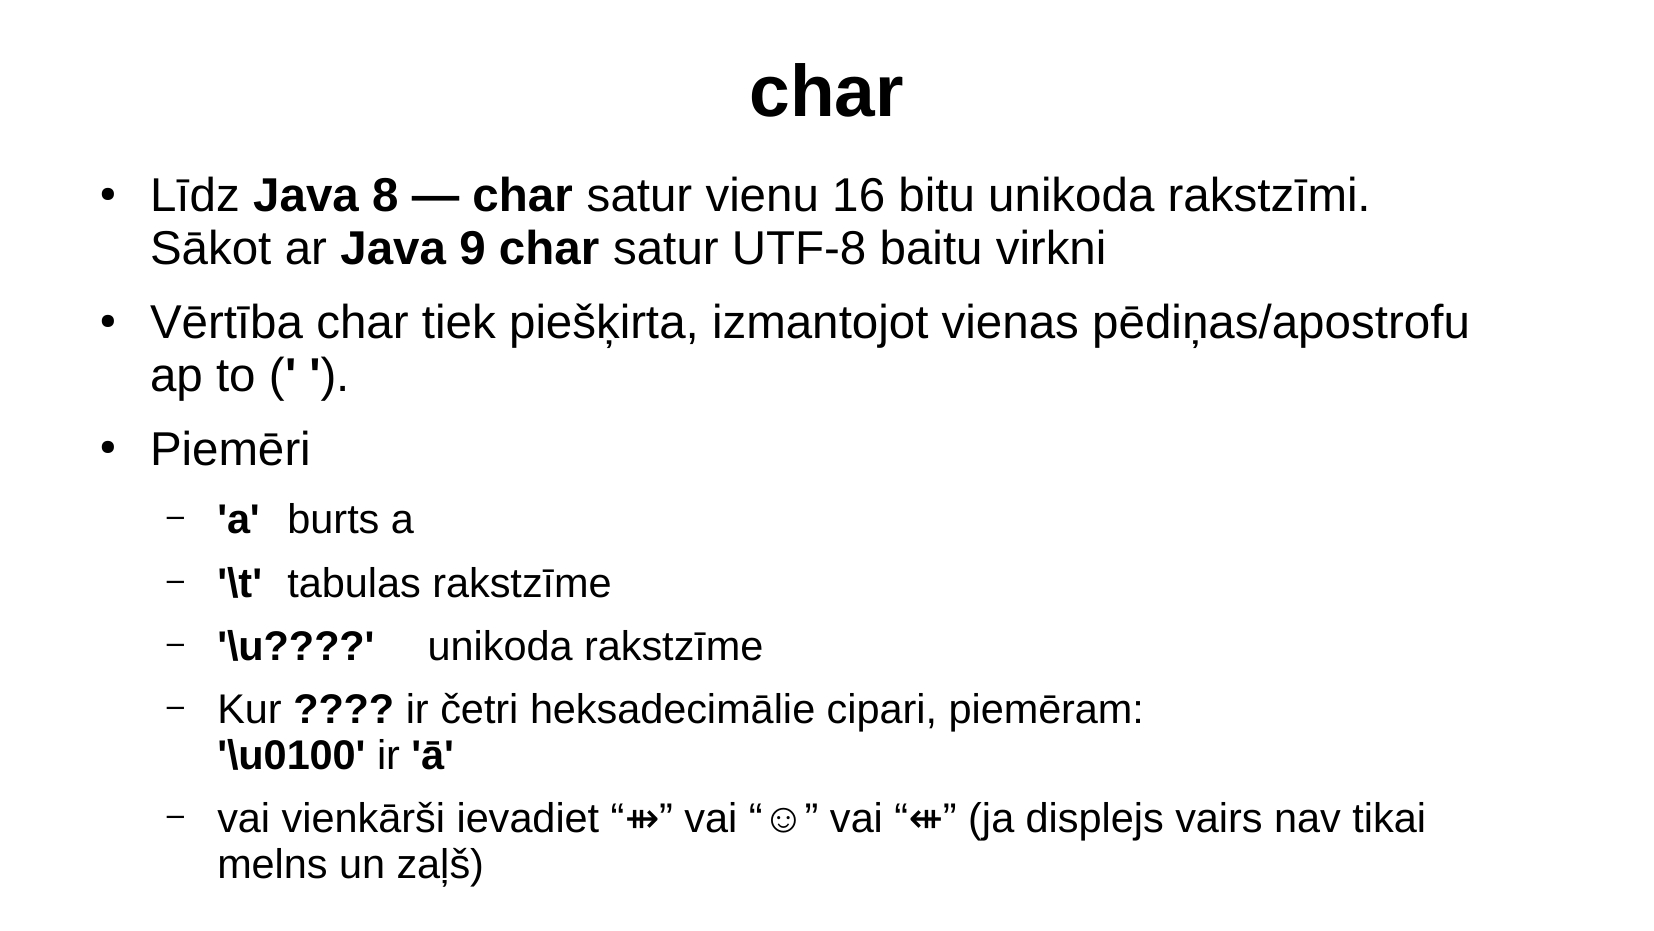

# char
Līdz Java 8 — char satur vienu 16 bitu unikoda rakstzīmi.
Sākot ar Java 9 char satur UTF-8 baitu virkni
Vērtība char tiek piešķirta, izmantojot vienas pēdiņas/apostrofu ap to (' ').
Piemēri
'a' 	burts a
'\t'	tabulas rakstzīme
'\u????' 	unikoda rakstzīme
Kur ???? ir četri heksadecimālie cipari, piemēram:
'\u0100' ir 'ā'
vai vienkārši ievadiet “⇻” vai “☺” vai “⇺” (ja displejs vairs nav tikai melns un zaļš)